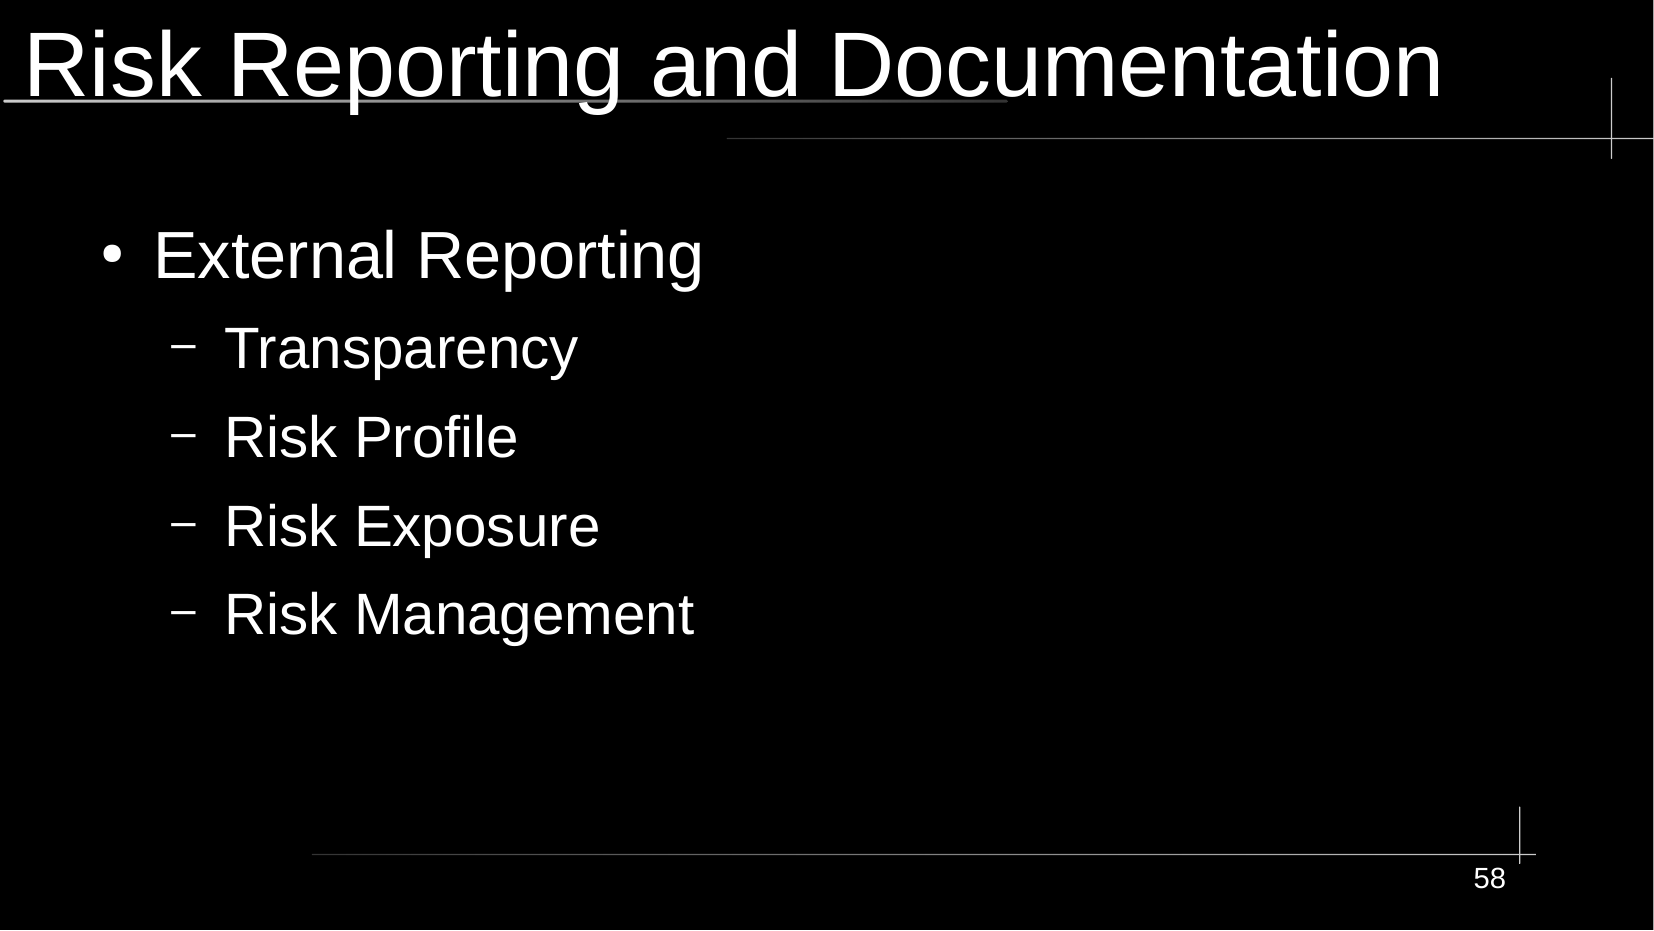

# Risk Reporting and Documentation
External Reporting
Transparency
Risk Profile
Risk Exposure
Risk Management
58